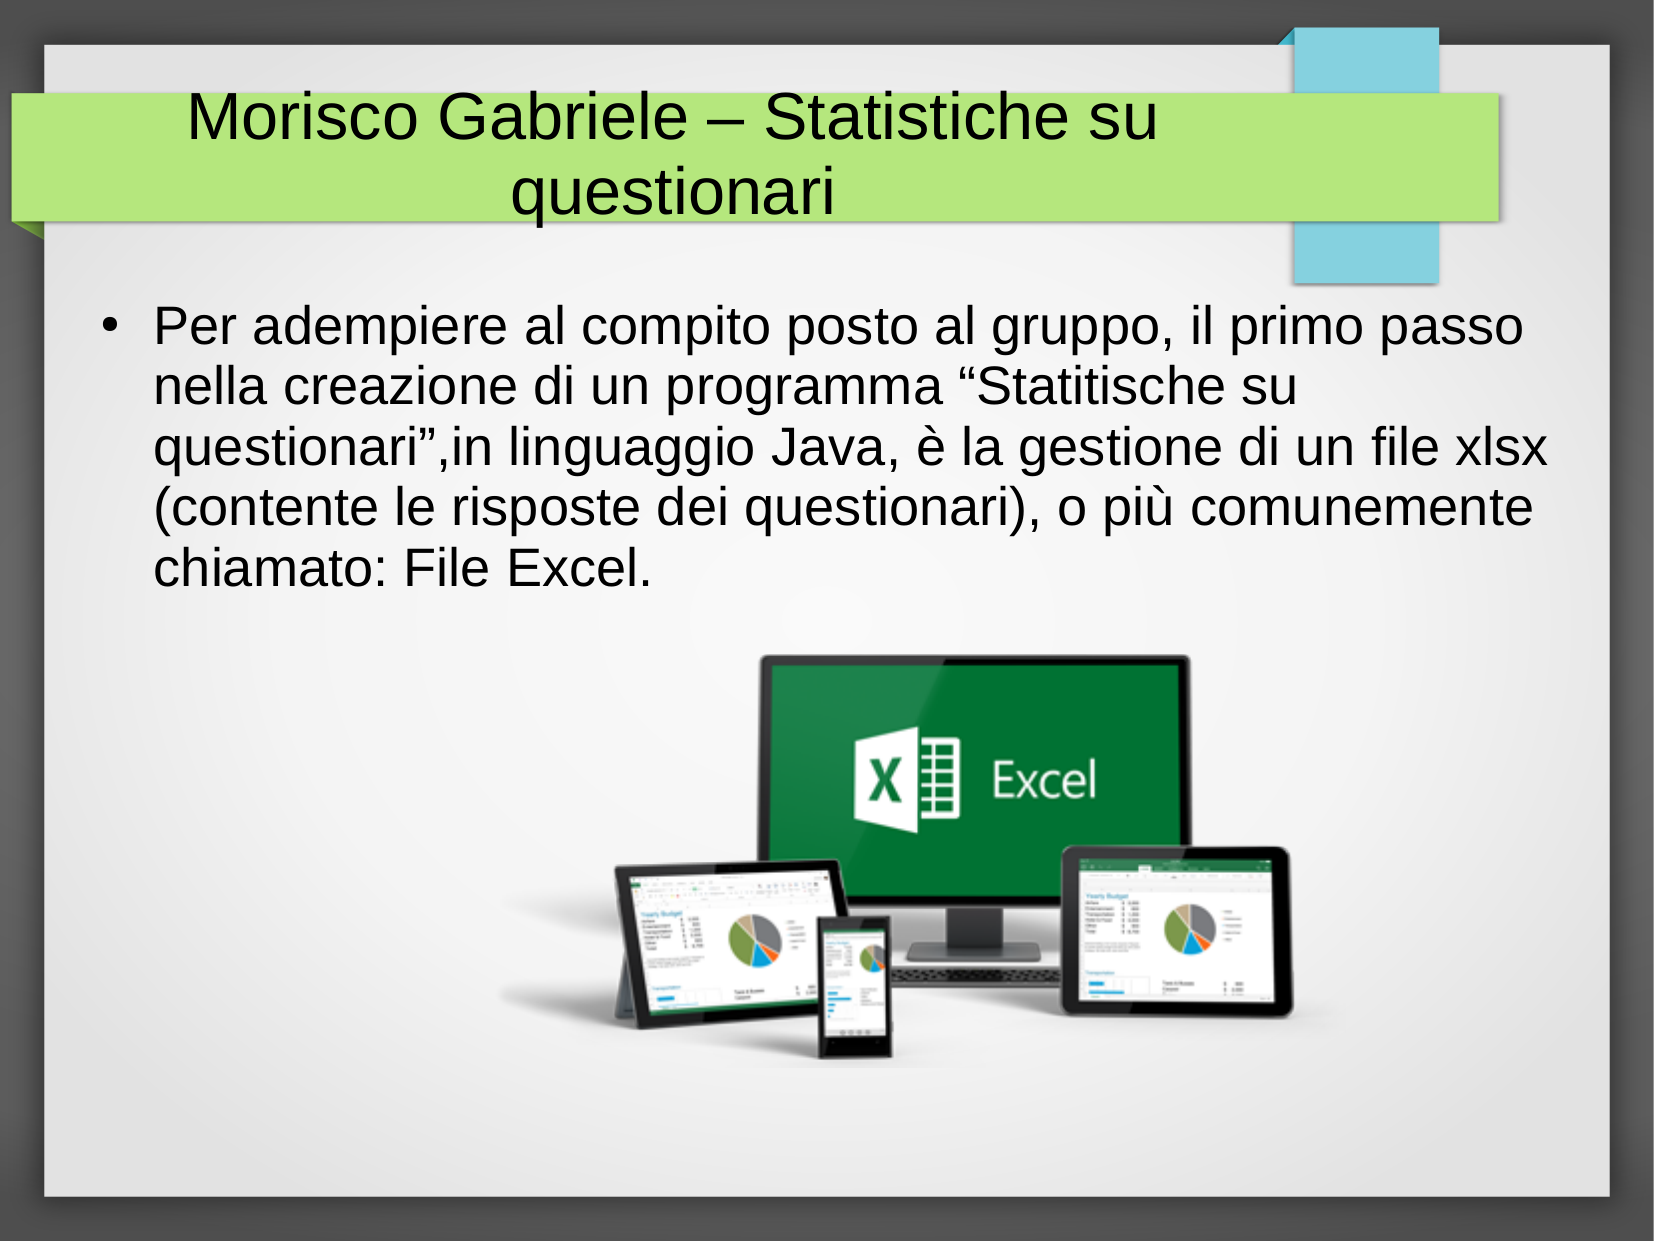

# Morisco Gabriele – Statistiche su questionari
Per adempiere al compito posto al gruppo, il primo passo nella creazione di un programma “Statitische su questionari”,in linguaggio Java, è la gestione di un file xlsx (contente le risposte dei questionari), o più comunemente chiamato: File Excel.